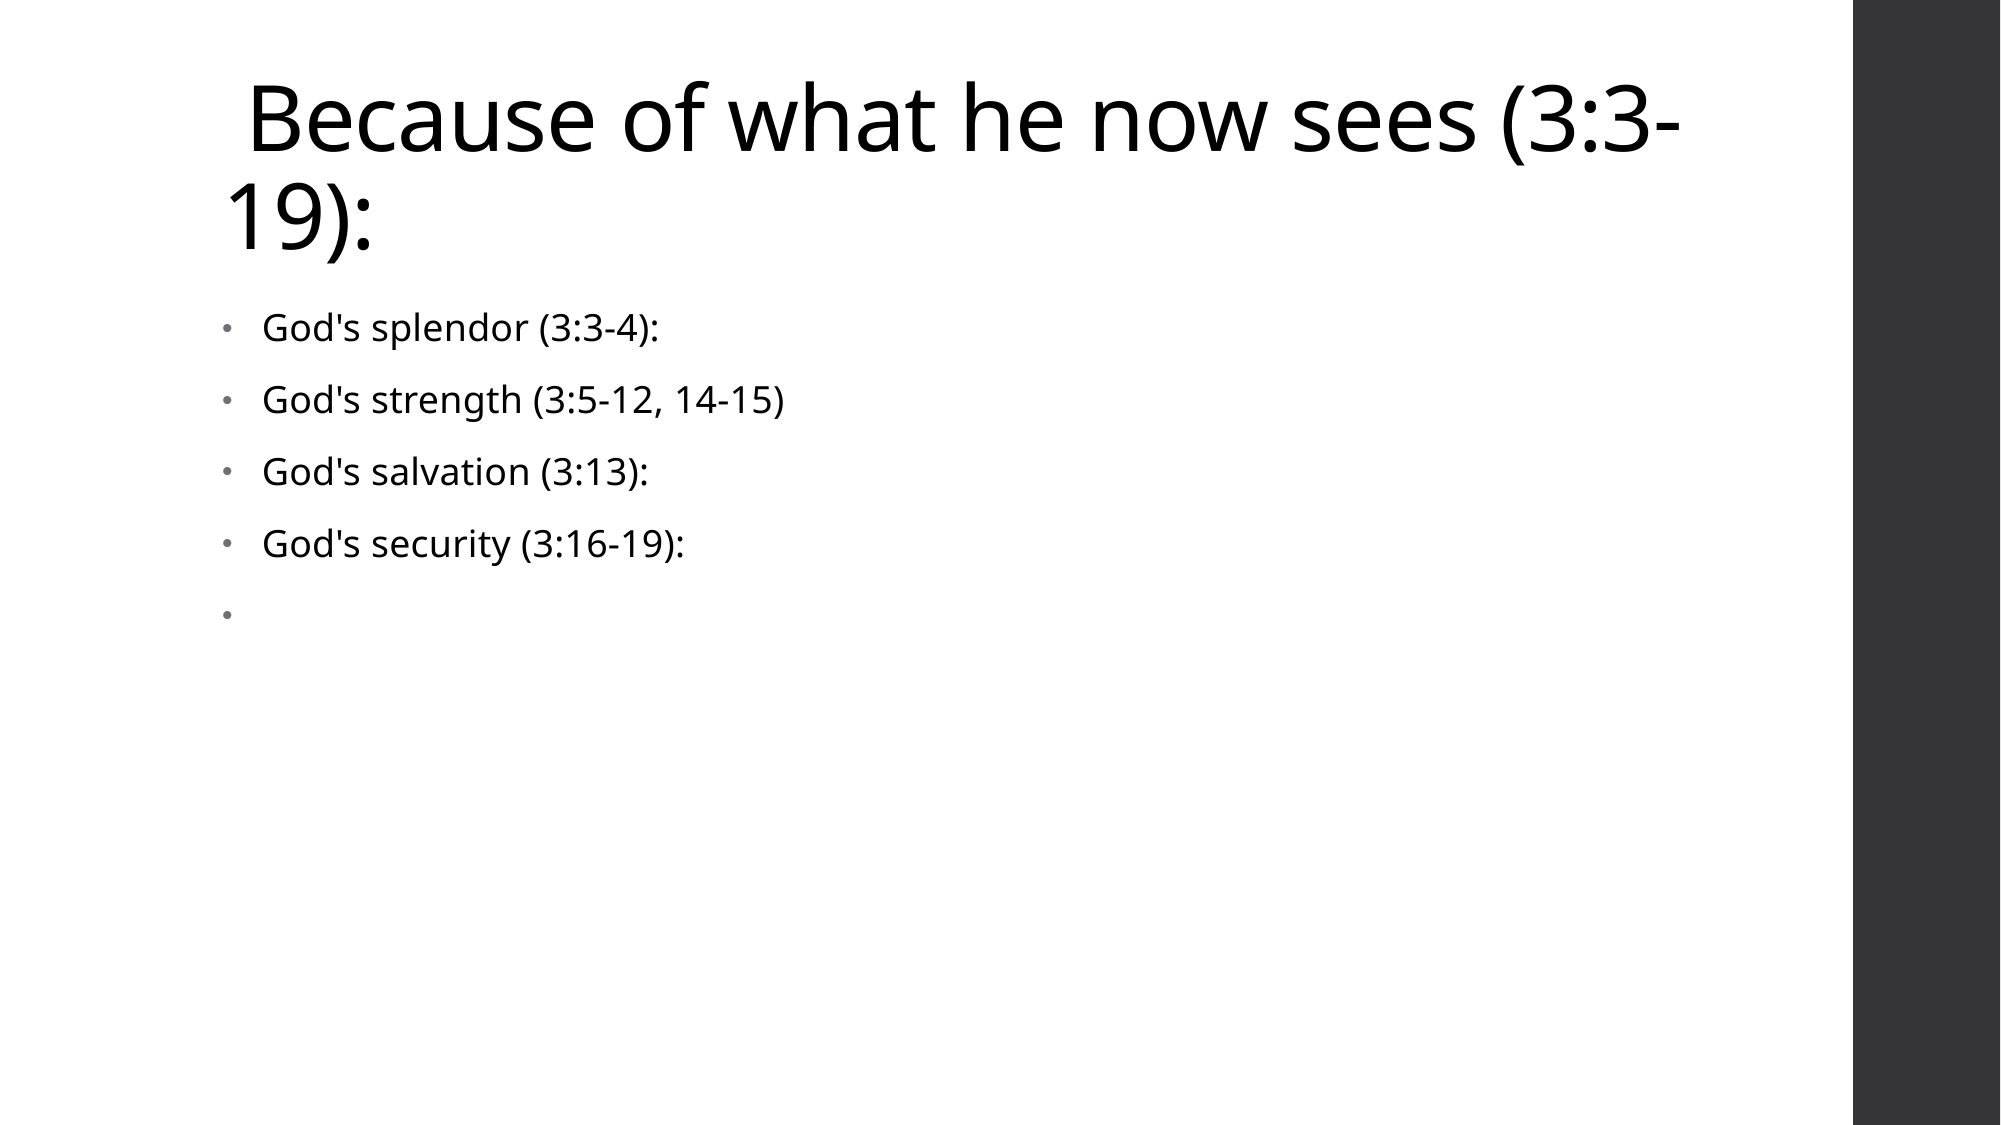

# Because of what he now sees (3:3-19):
 God's splendor (3:3-4):
 God's strength (3:5-12, 14-15)
 God's salvation (3:13):
 God's security (3:16-19):